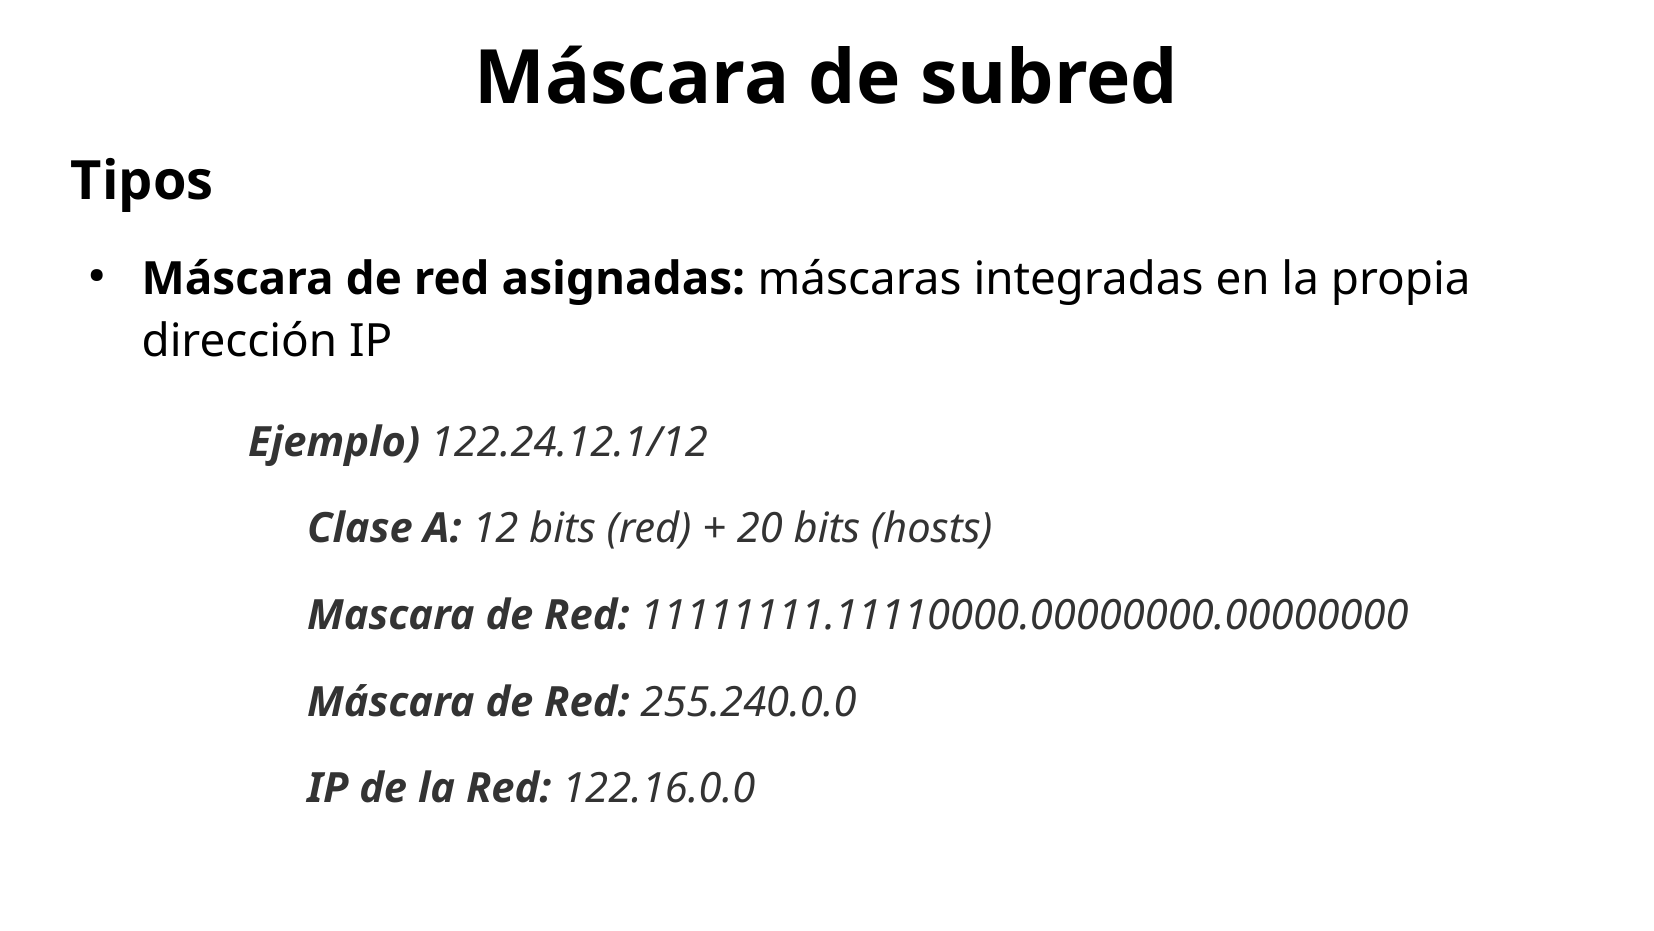

# Máscara de subred
Tipos
Máscara de red asignadas: máscaras integradas en la propia dirección IP
Ejemplo) 122.24.12.1/12
Clase A: 12 bits (red) + 20 bits (hosts)
Mascara de Red: 11111111.11110000.00000000.00000000
Máscara de Red: 255.240.0.0
IP de la Red: 122.16.0.0